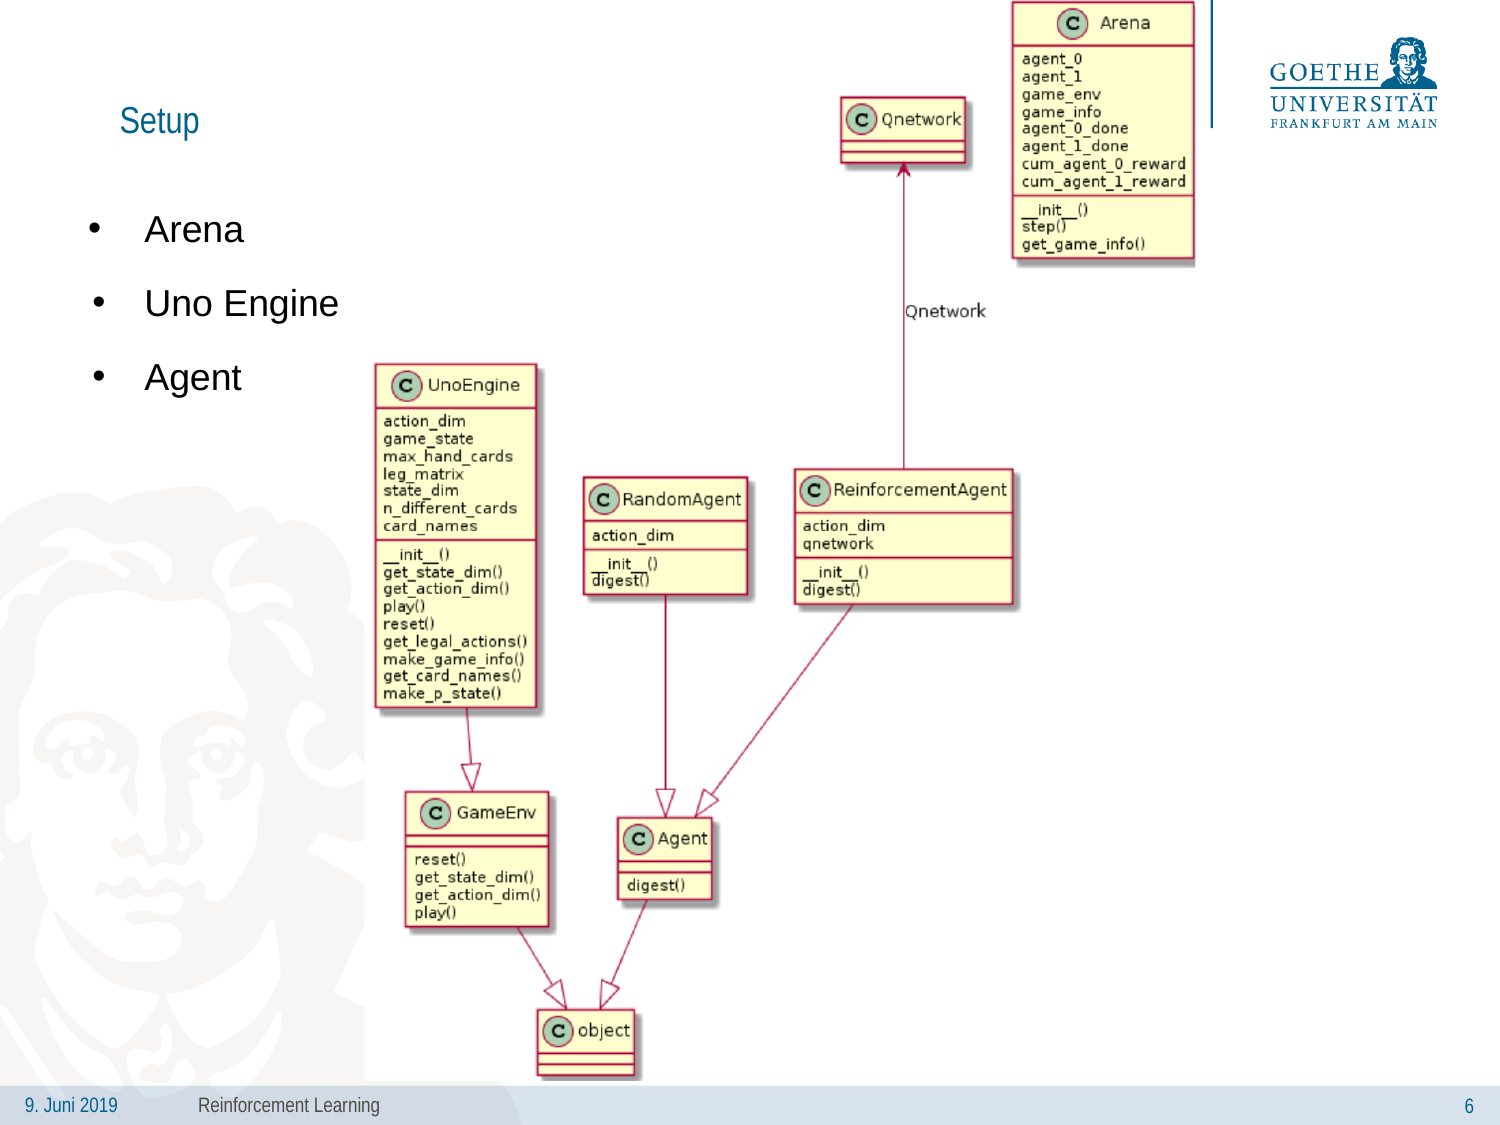

# Setup
Arena
Uno Engine
Agent
Reinforcement Learning